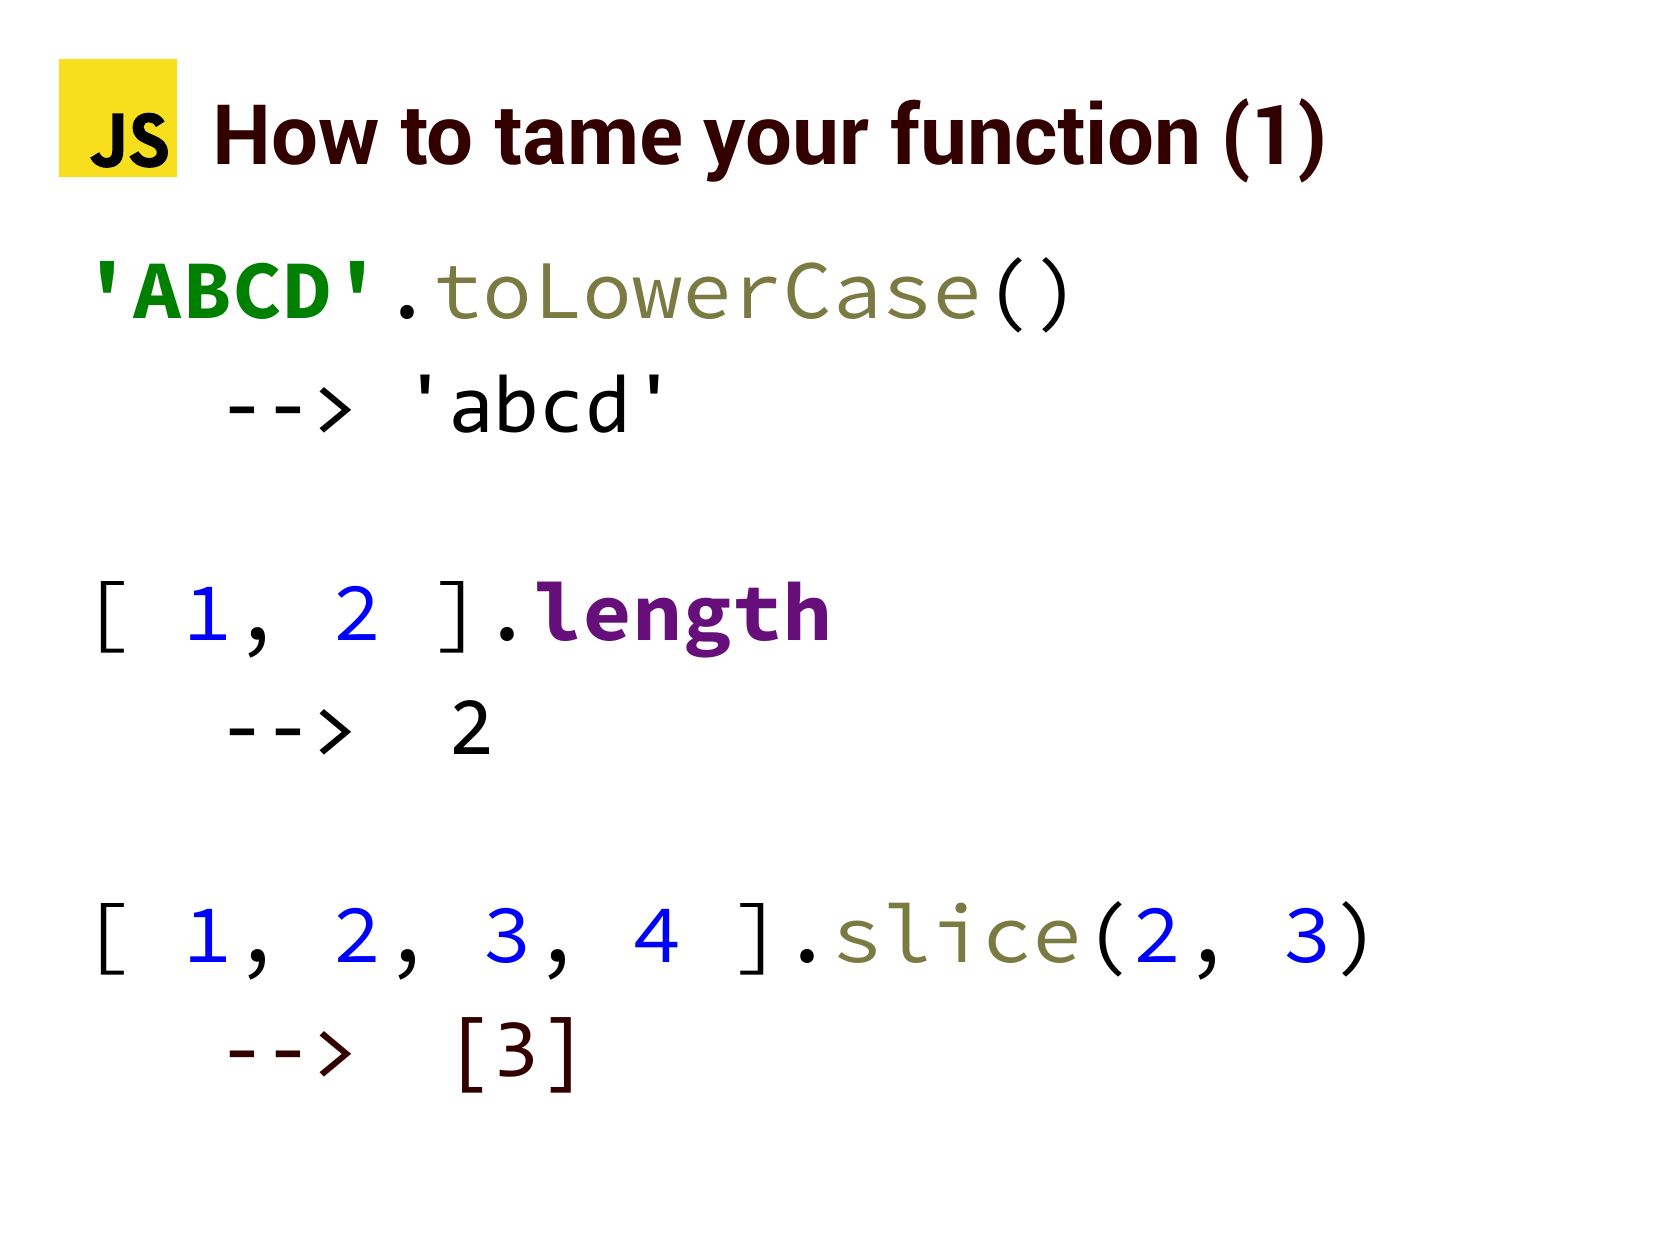

# How to tame your function (1)
'ABCD'.toLowerCase()
 --> 'abcd'
[ 1, 2 ].length
 --> 2
[ 1, 2, 3, 4 ].slice(2, 3)
 --> [3]